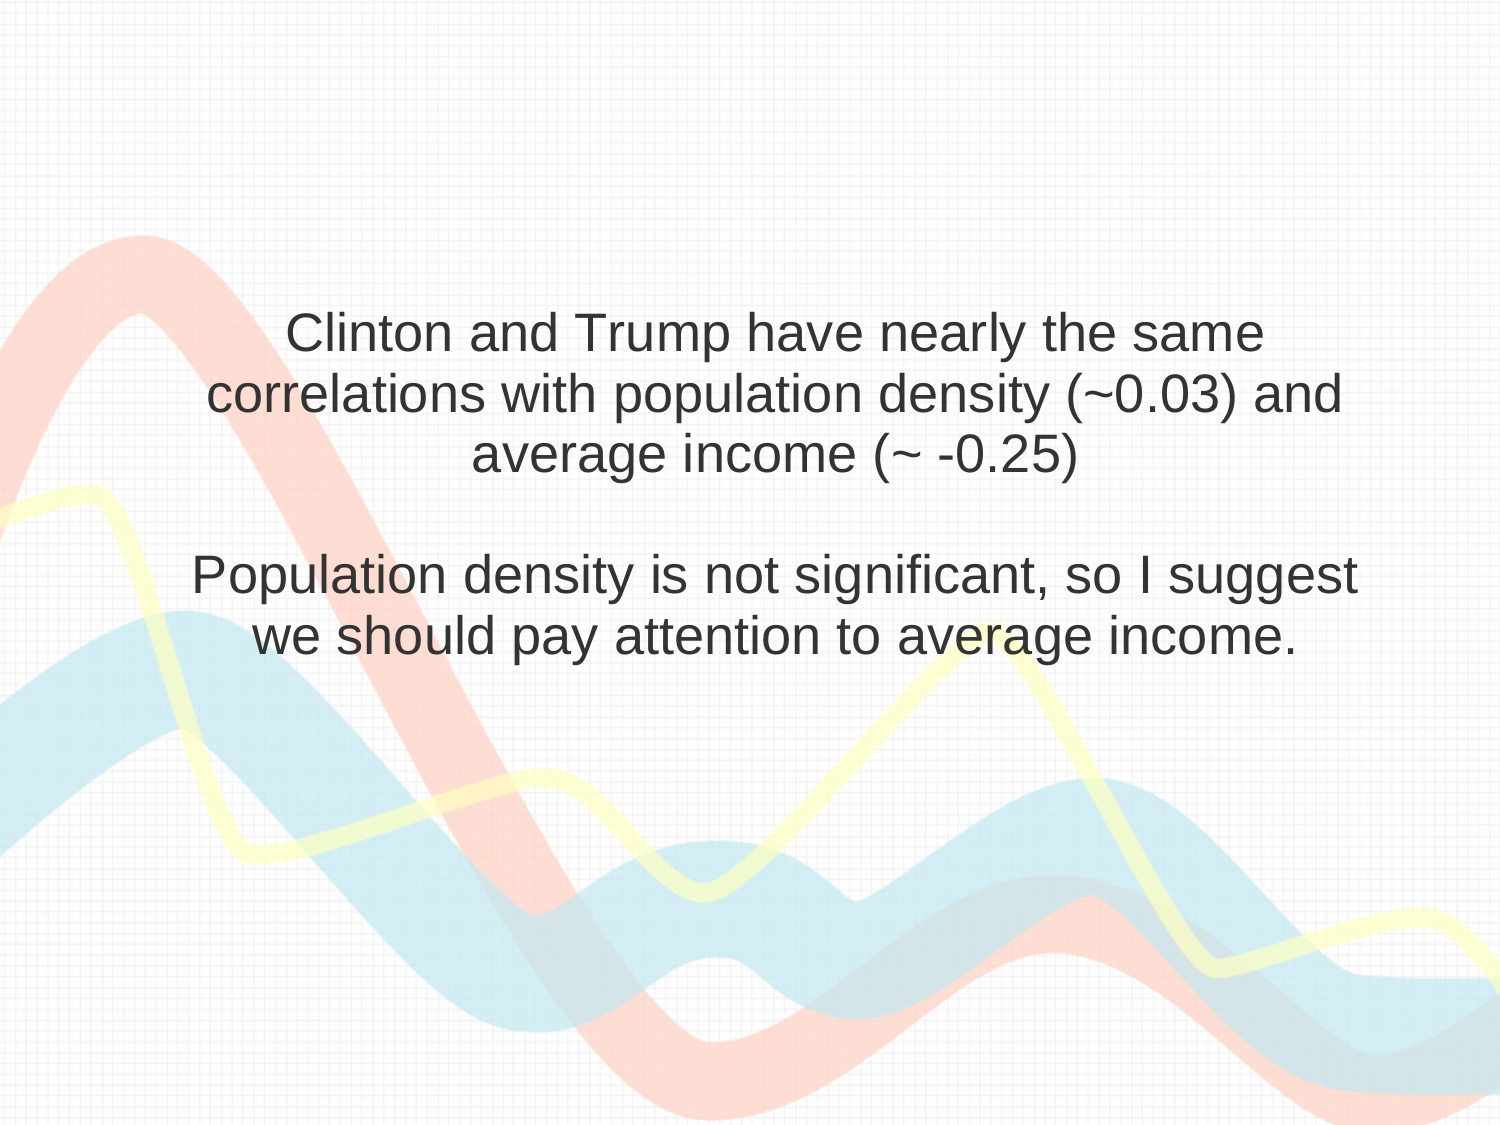

Clinton and Trump have nearly the same correlations with population density (~0.03) and average income (~ -0.25)
Population density is not significant, so I suggest we should pay attention to average income.
#